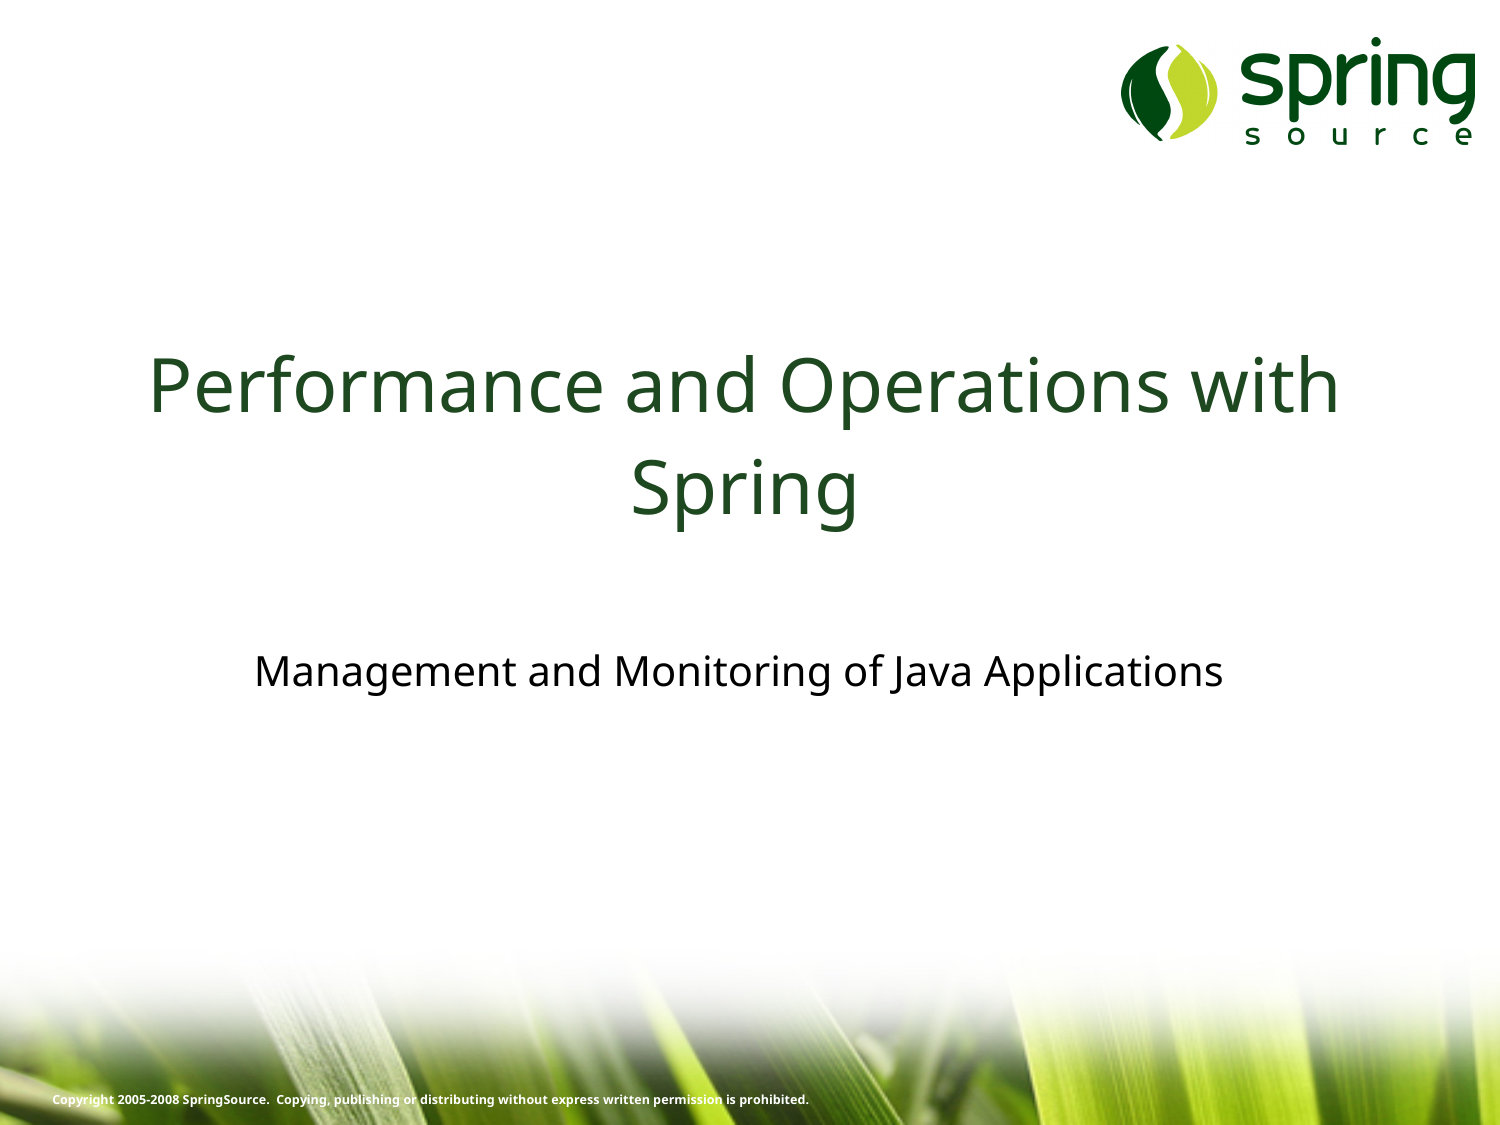

# Performance and Operations with Spring
Management and Monitoring of Java Applications